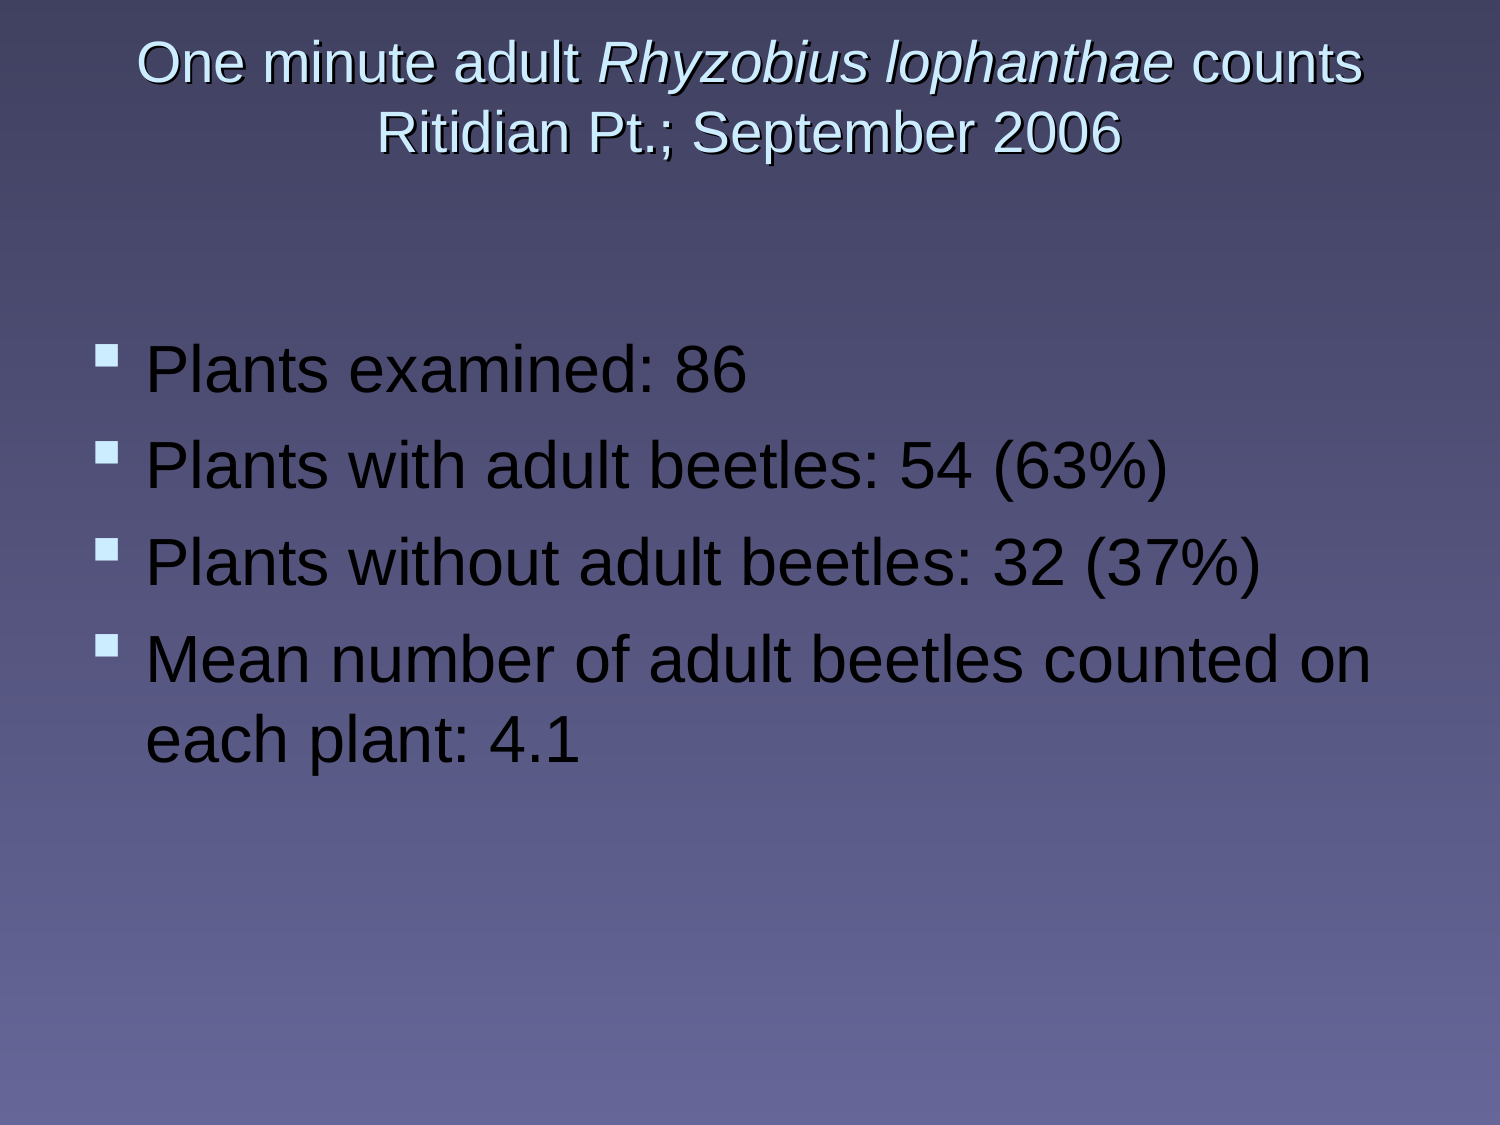

# One minute adult Rhyzobius lophanthae counts Ritidian Pt.; September 2006
Plants examined: 86
Plants with adult beetles: 54 (63%)
Plants without adult beetles: 32 (37%)
Mean number of adult beetles counted on each plant: 4.1